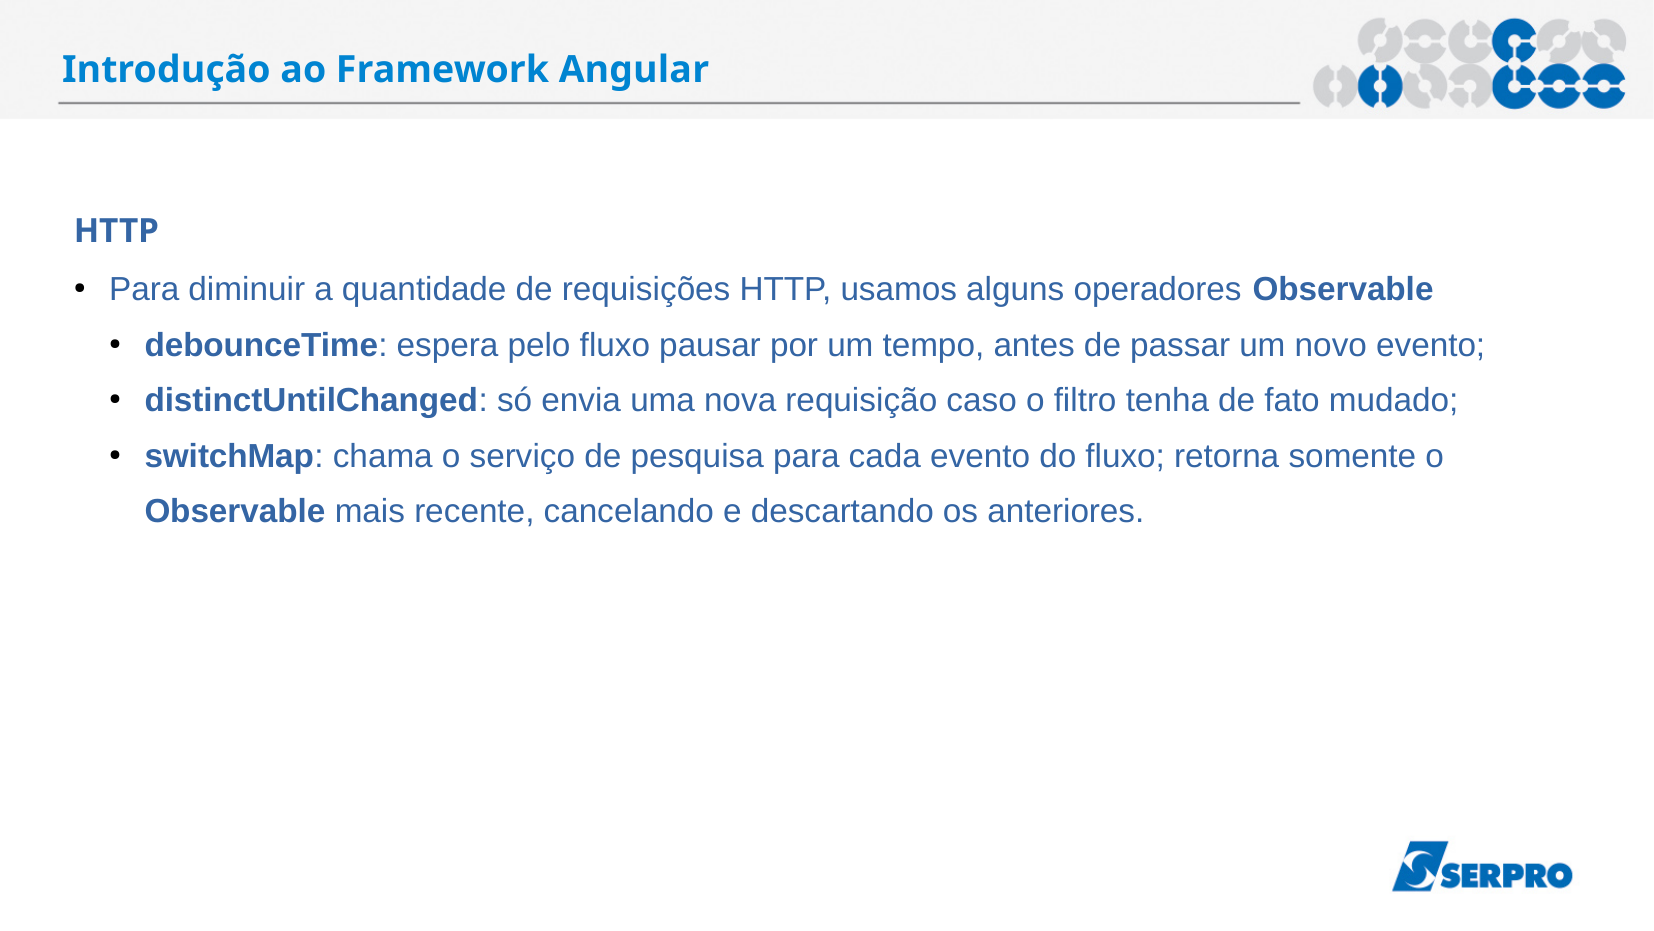

Introdução ao Framework Angular
HTTP
Para diminuir a quantidade de requisições HTTP, usamos alguns operadores Observable
debounceTime: espera pelo fluxo pausar por um tempo, antes de passar um novo evento;
distinctUntilChanged: só envia uma nova requisição caso o filtro tenha de fato mudado;
switchMap: chama o serviço de pesquisa para cada evento do fluxo; retorna somente o Observable mais recente, cancelando e descartando os anteriores.